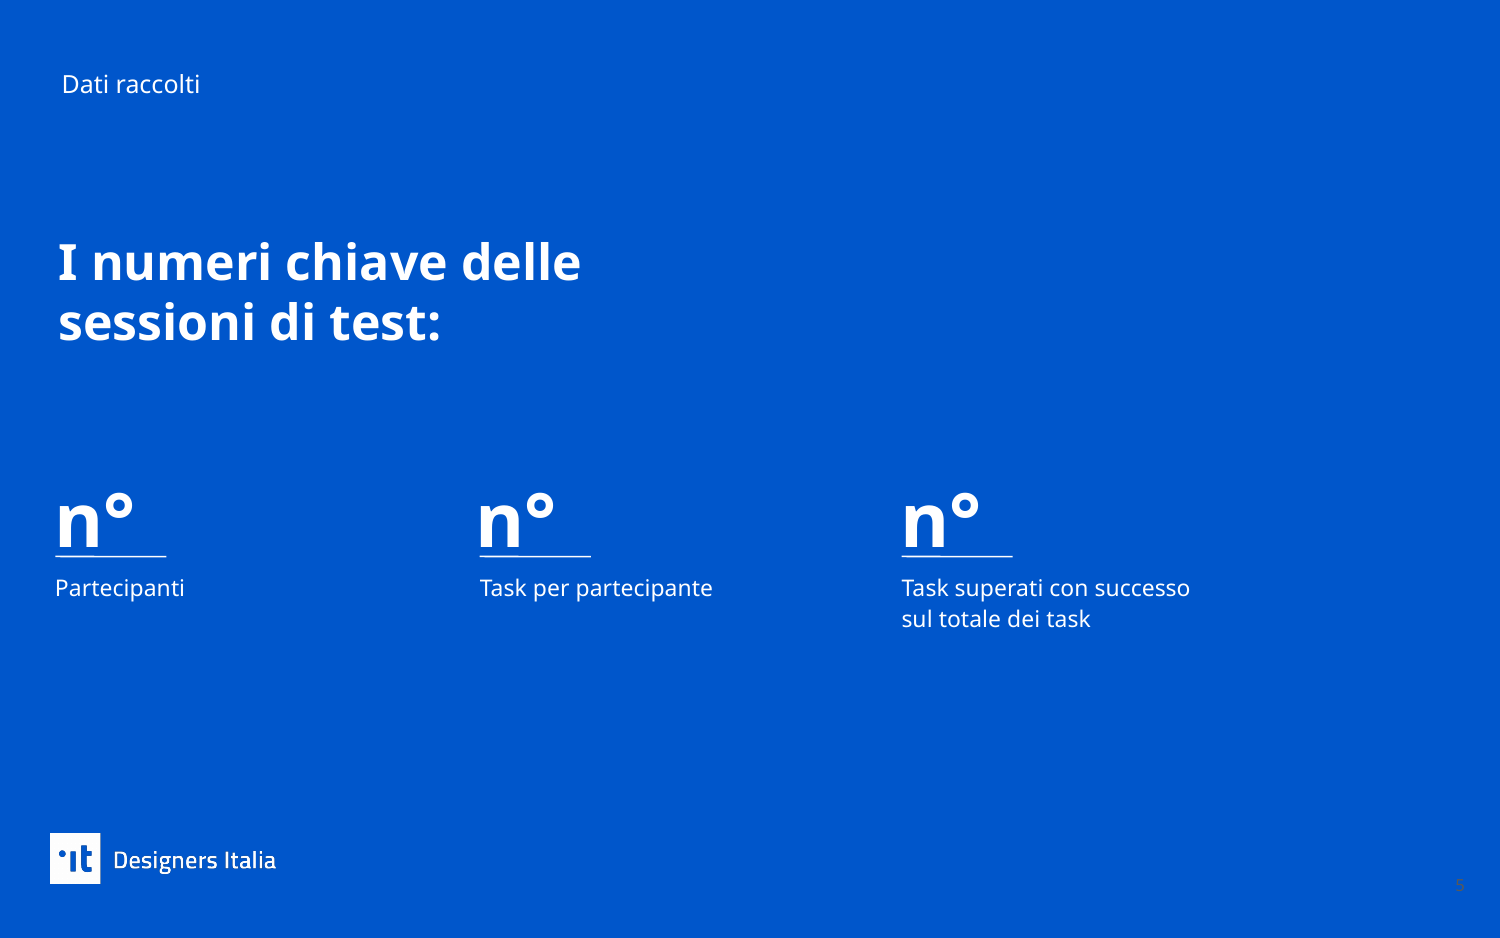

Dati raccolti
I numeri chiave delle
sessioni di test:
n°
n°
n°
Partecipanti
Task per partecipante
Task superati con successo
sul totale dei task